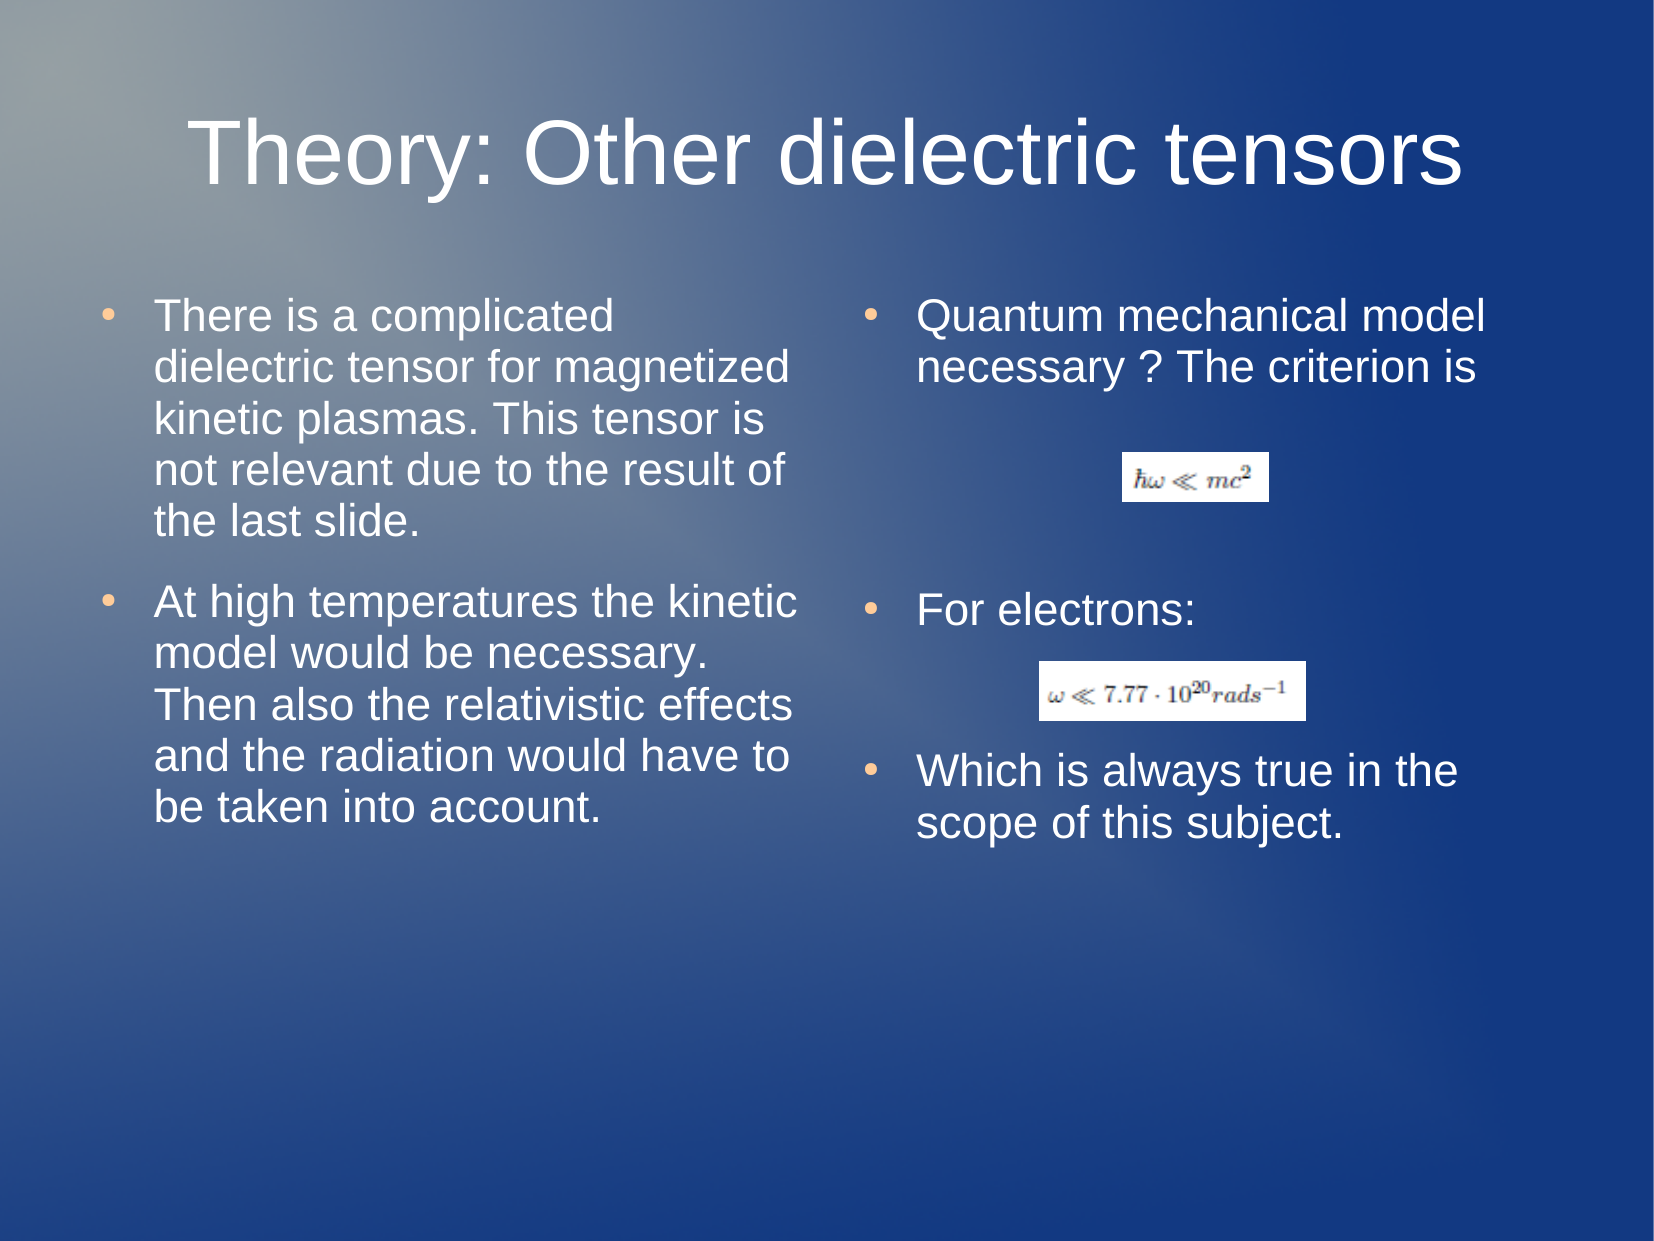

# Theory: Other dielectric tensors
There is a complicated dielectric tensor for magnetized kinetic plasmas. This tensor is not relevant due to the result of the last slide.
At high temperatures the kinetic model would be necessary. Then also the relativistic effects and the radiation would have to be taken into account.
Quantum mechanical model necessary ? The criterion is
For electrons:
Which is always true in the scope of this subject.